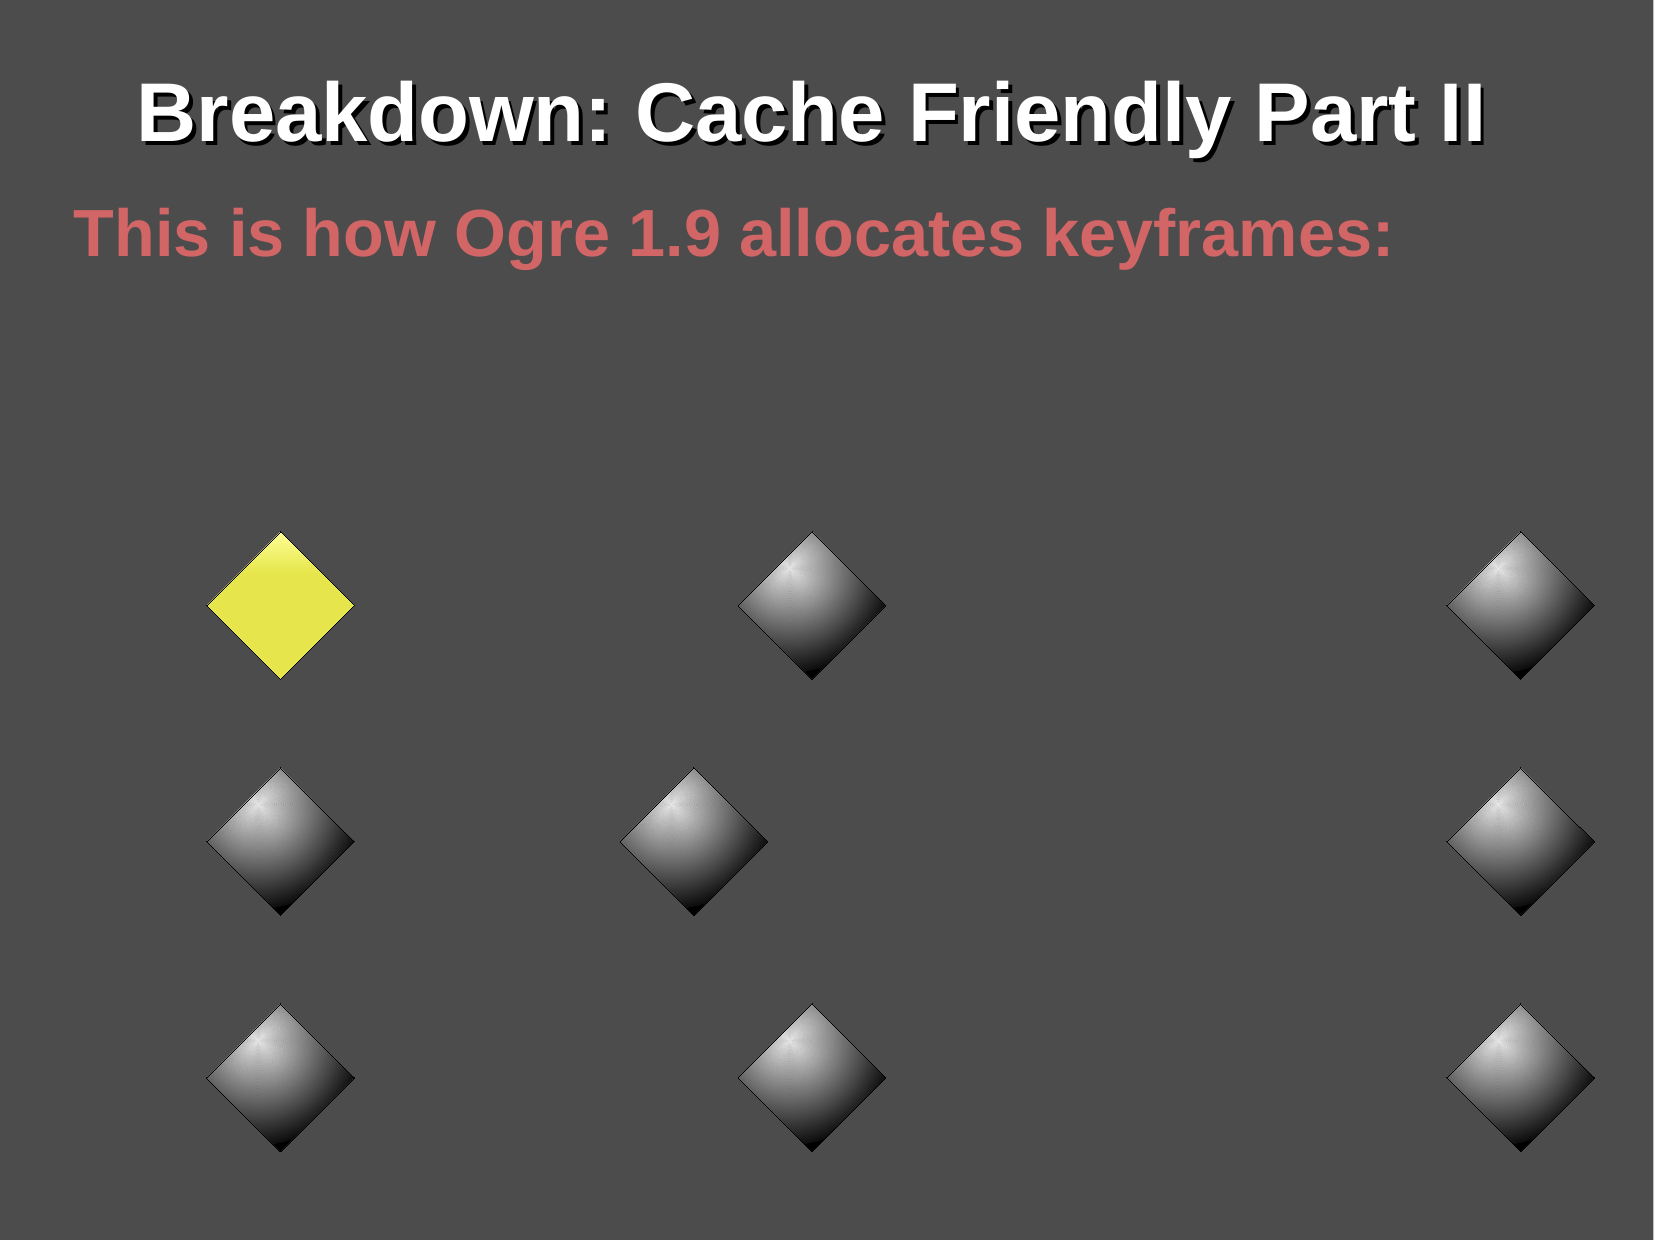

Breakdown: Cache Friendly Part II
This is how Ogre 1.9 allocates keyframes: